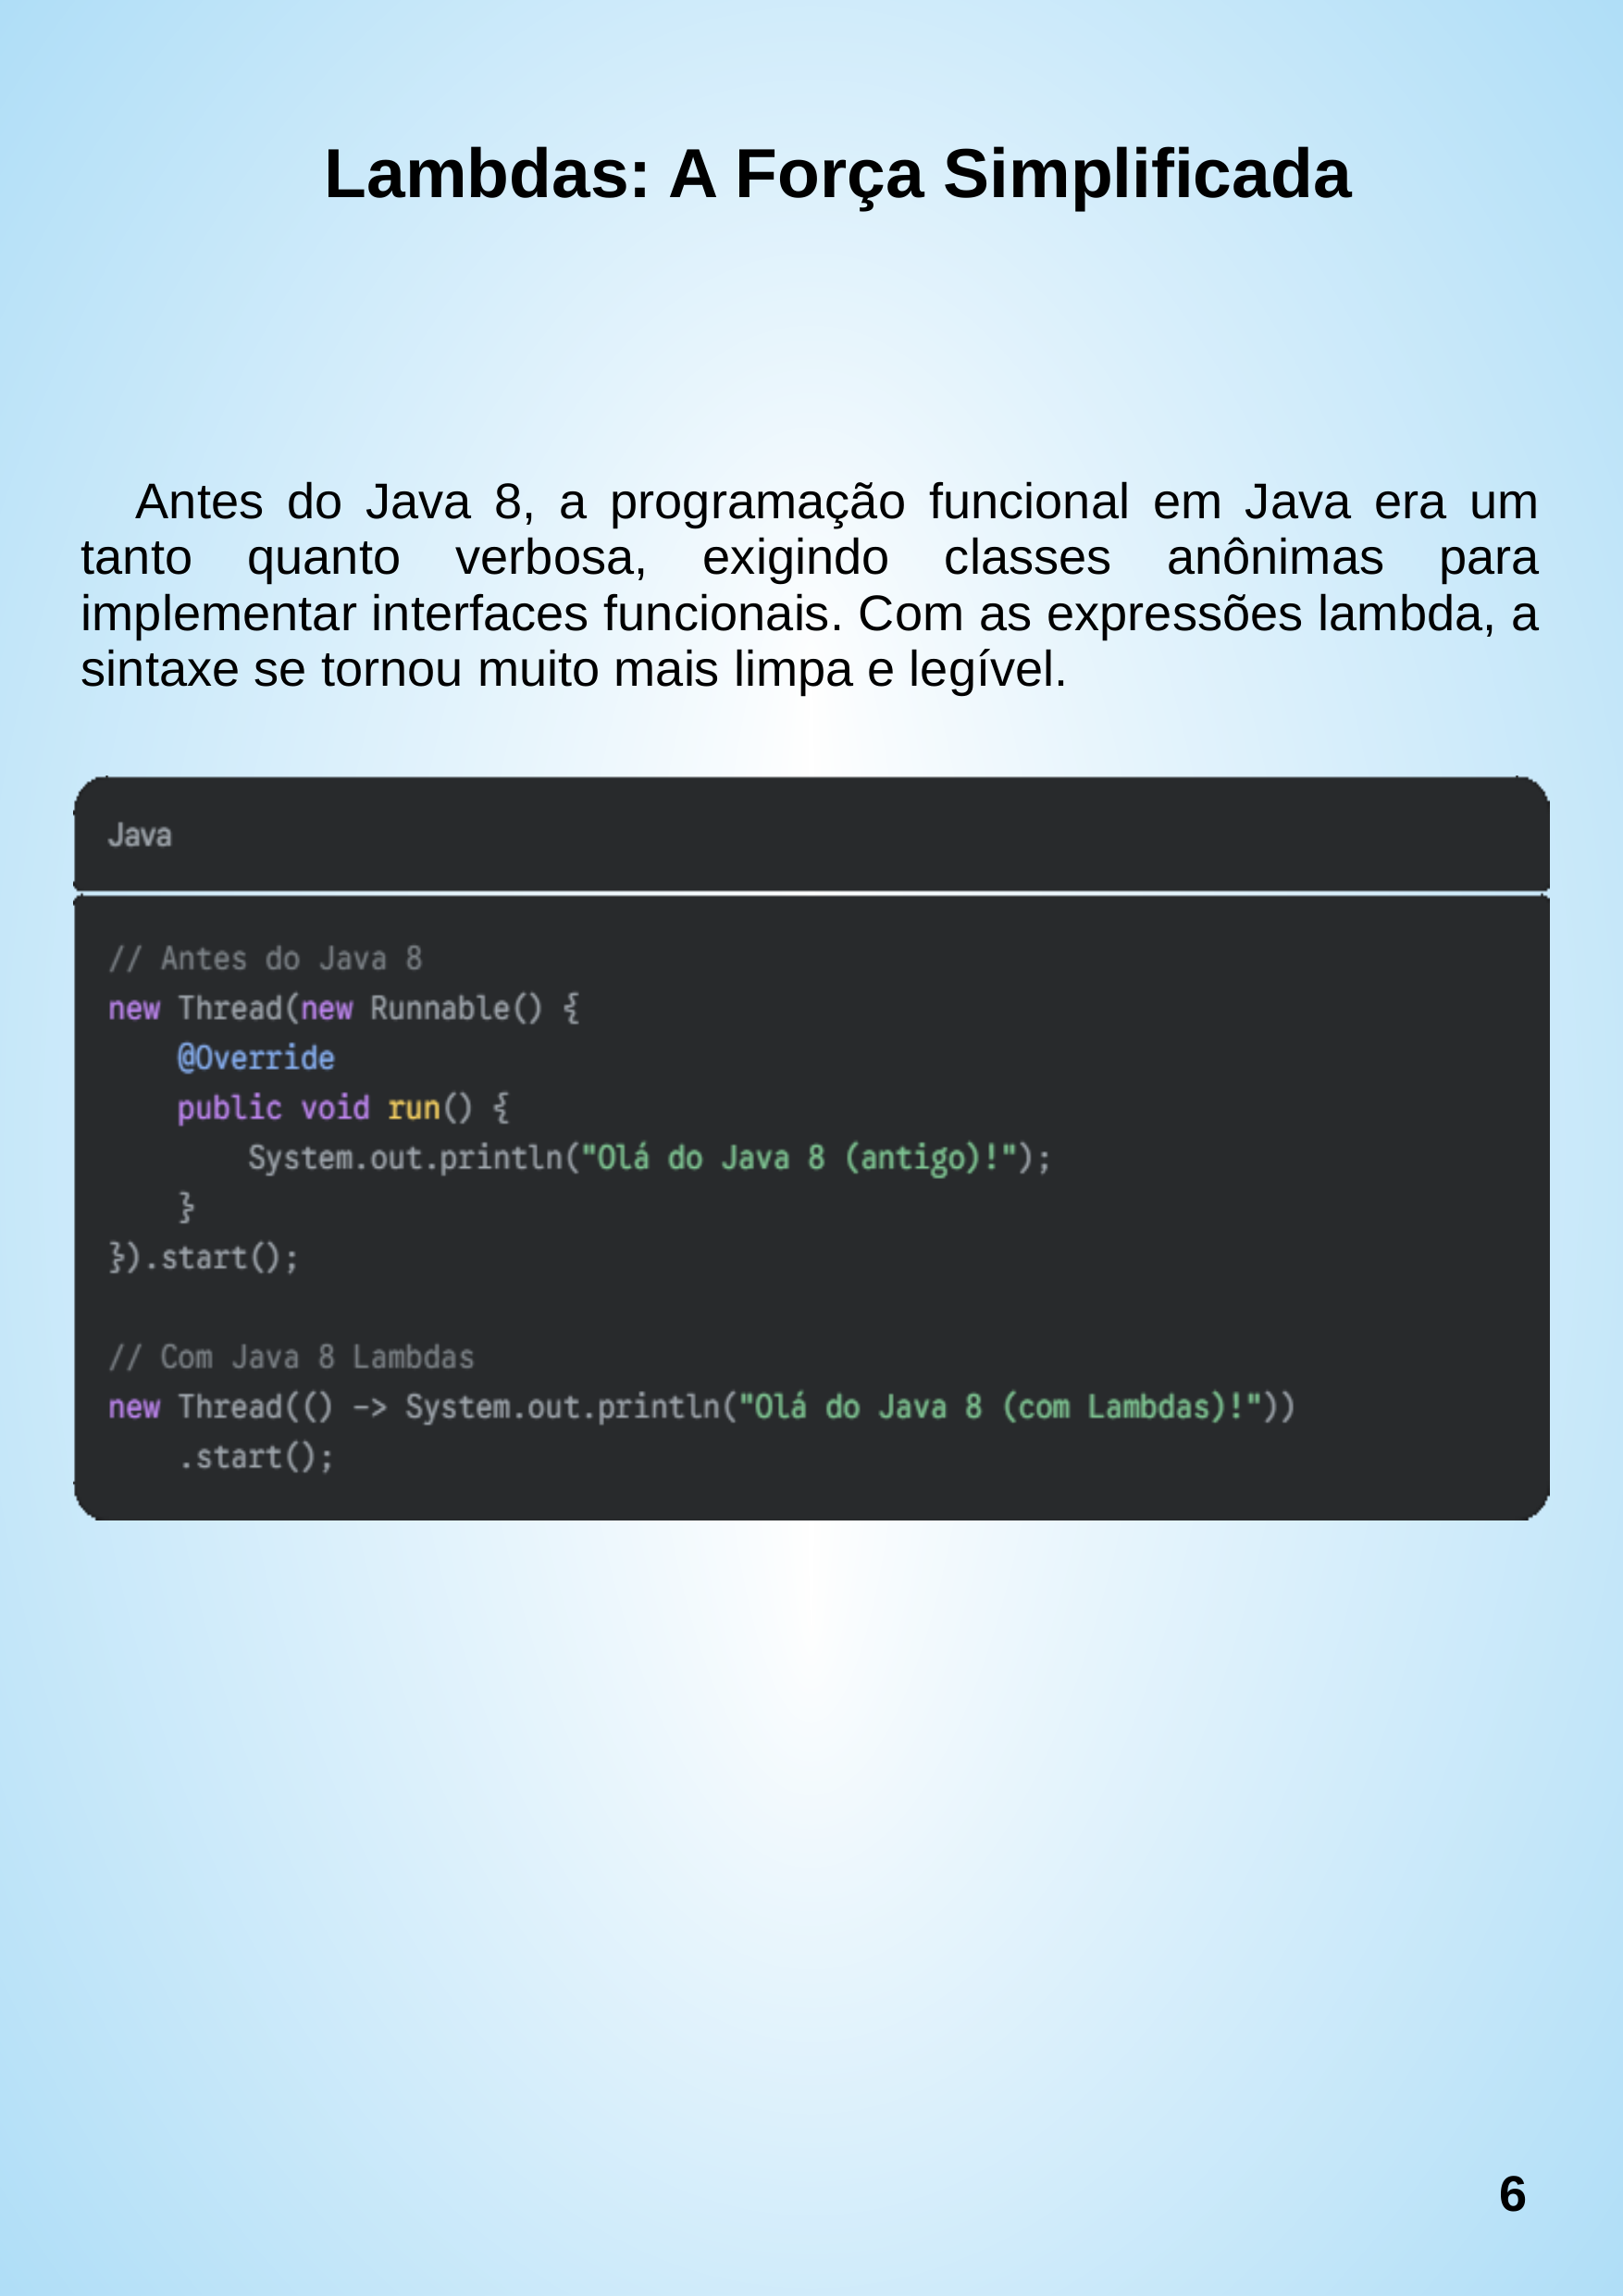

Lambdas: A Força Simplificada
# Antes do Java 8, a programação funcional em Java era um tanto quanto verbosa, exigindo classes anônimas para implementar interfaces funcionais. Com as expressões lambda, a sintaxe se tornou muito mais limpa e legível.